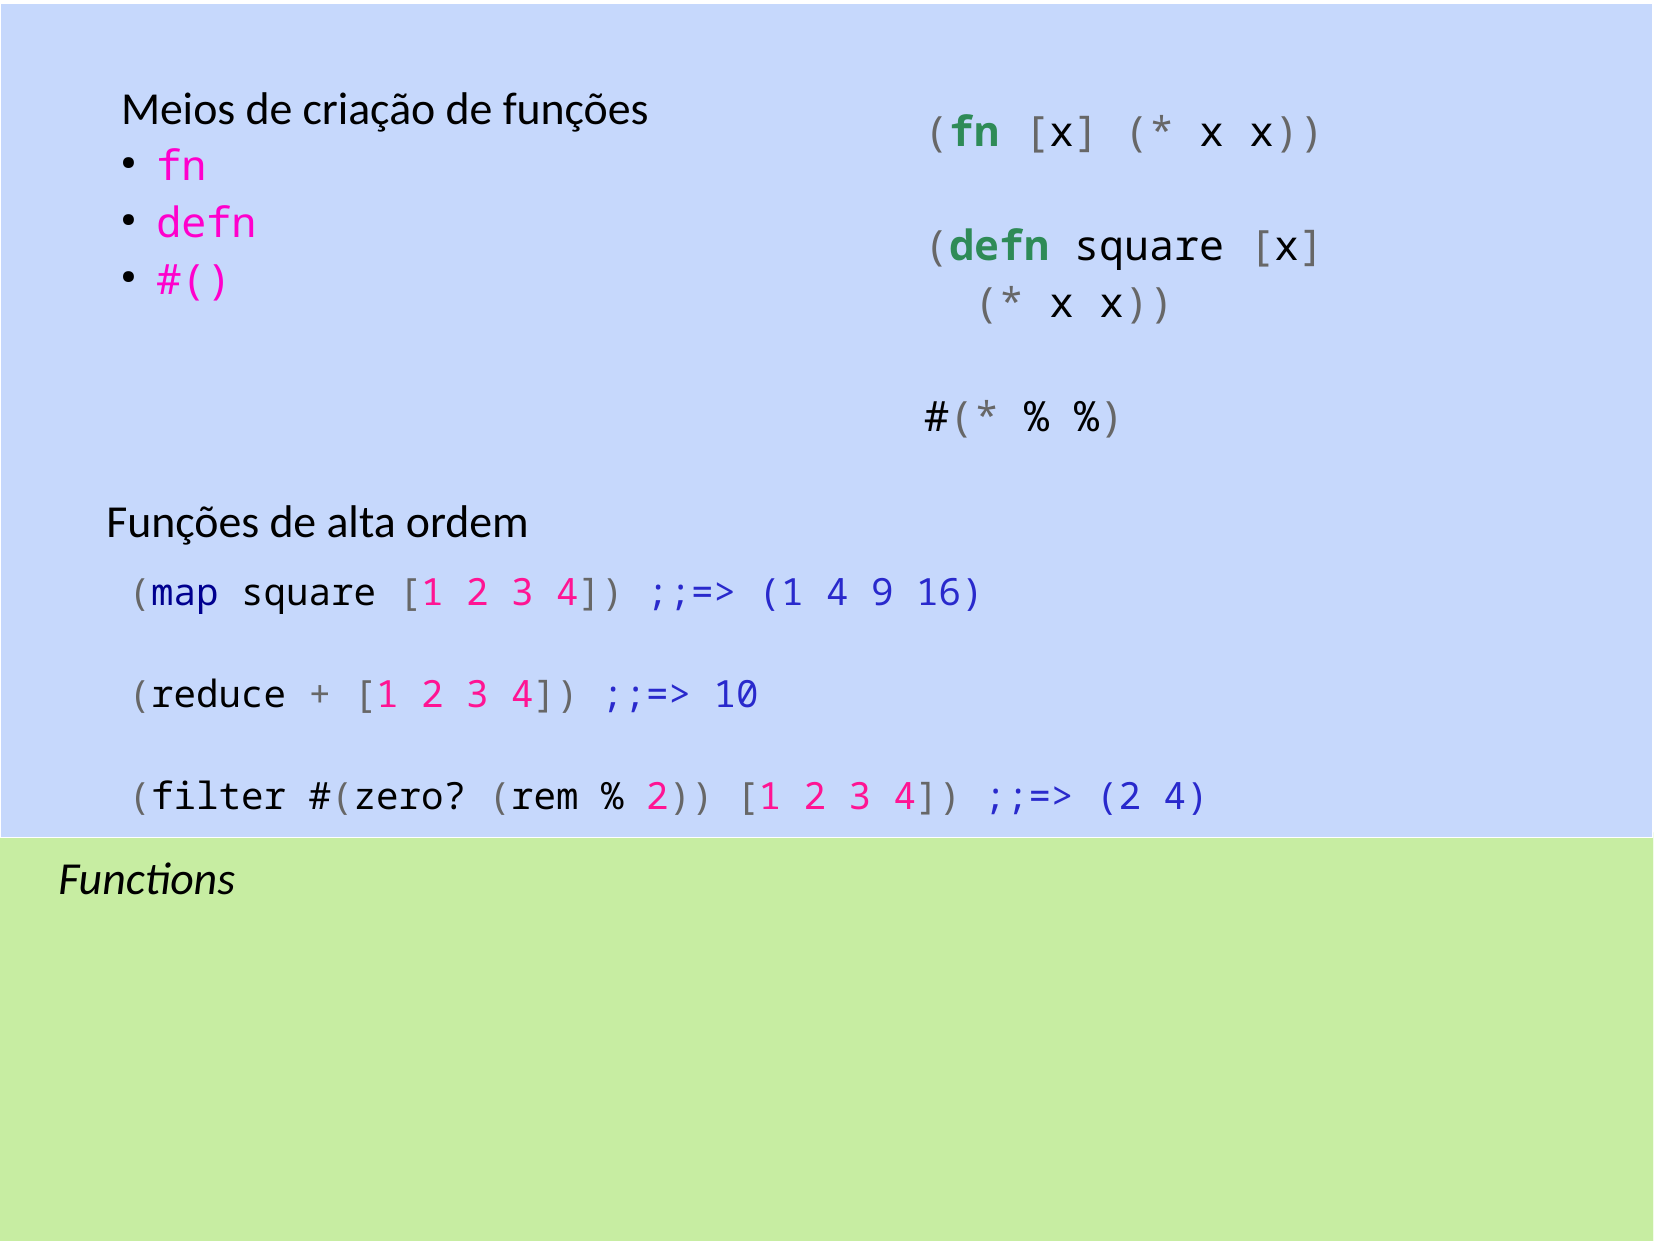

Meios de criação de funções
fn
defn
#()
(fn [x] (* x x))
(defn square [x]
 (* x x))
#(* % %)
Funções de alta ordem
(map square [1 2 3 4]) ;;=> (1 4 9 16)
(reduce + [1 2 3 4]) ;;=> 10
(filter #(zero? (rem % 2)) [1 2 3 4]) ;;=> (2 4)
Functions